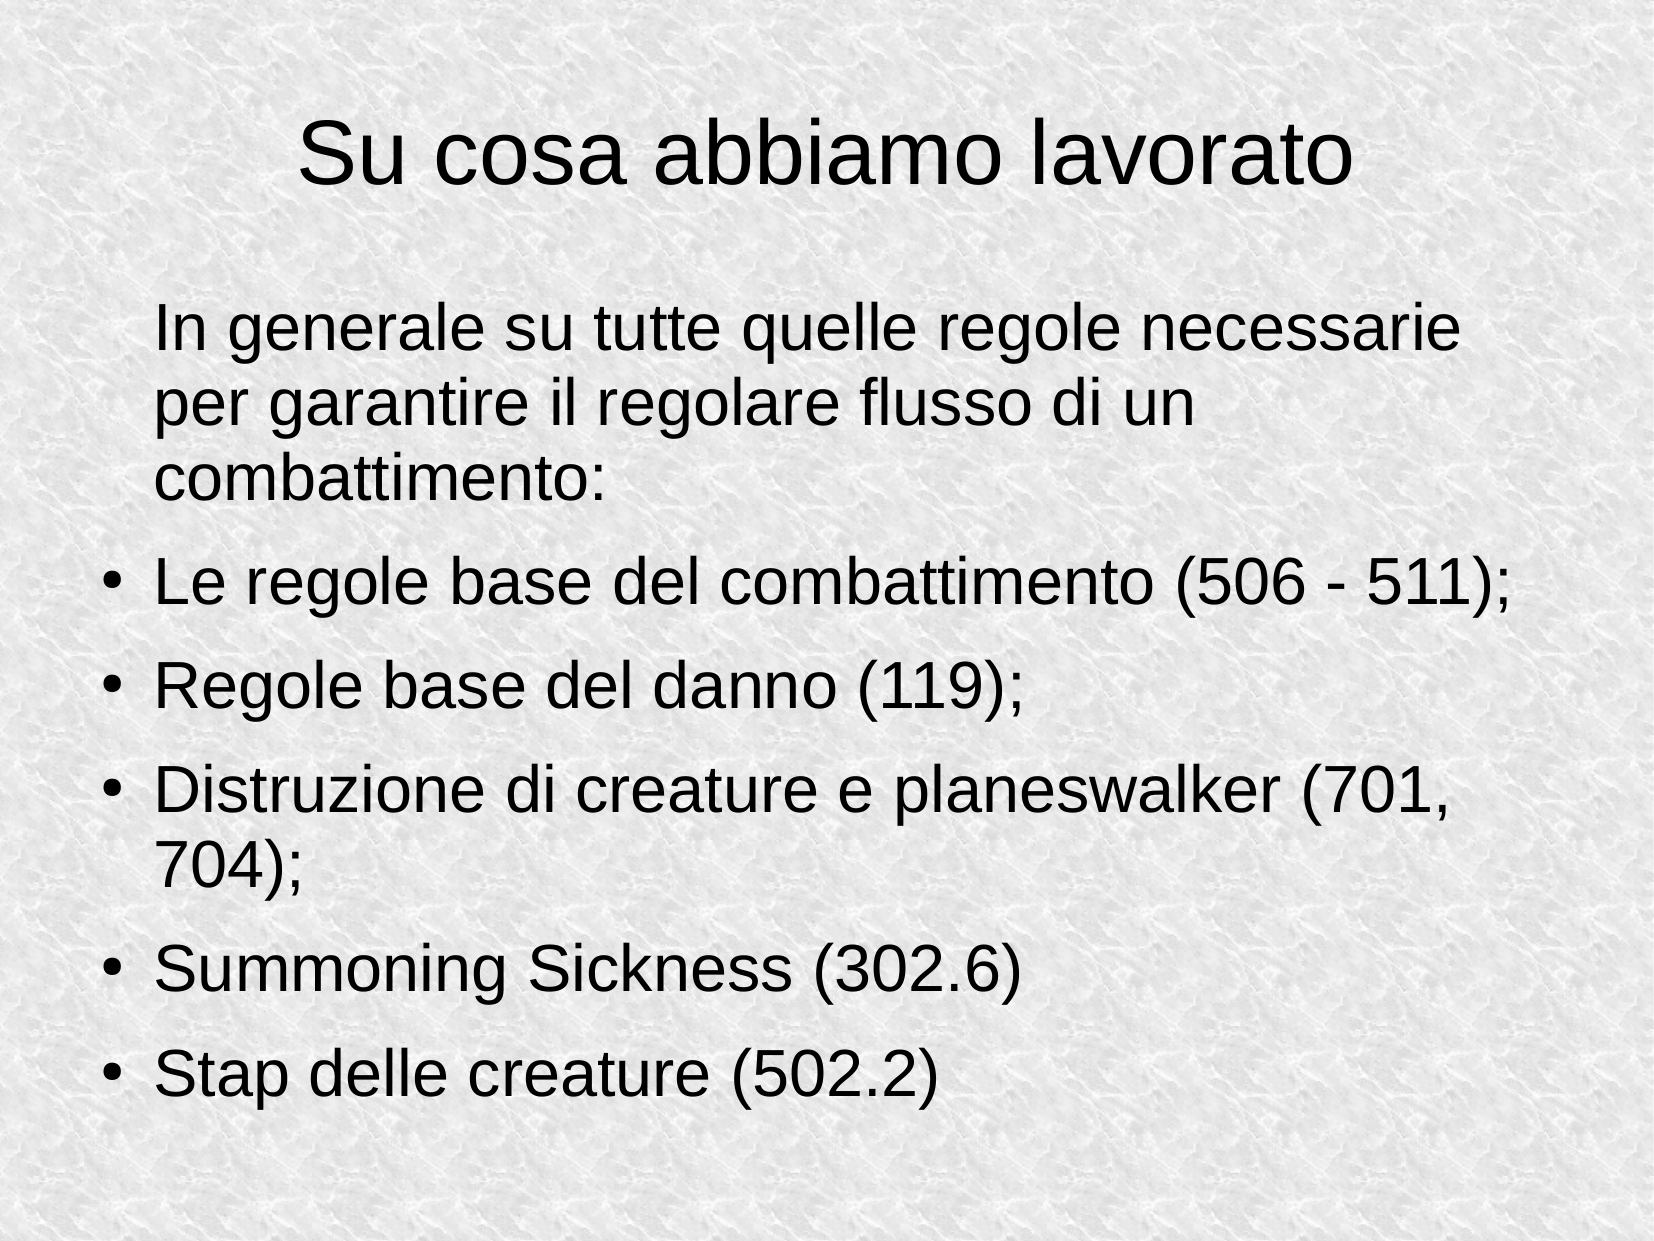

# Su cosa abbiamo lavorato
In generale su tutte quelle regole necessarie per garantire il regolare flusso di un combattimento:
Le regole base del combattimento (506 - 511);
Regole base del danno (119);
Distruzione di creature e planeswalker (701, 704);
Summoning Sickness (302.6)
Stap delle creature (502.2)